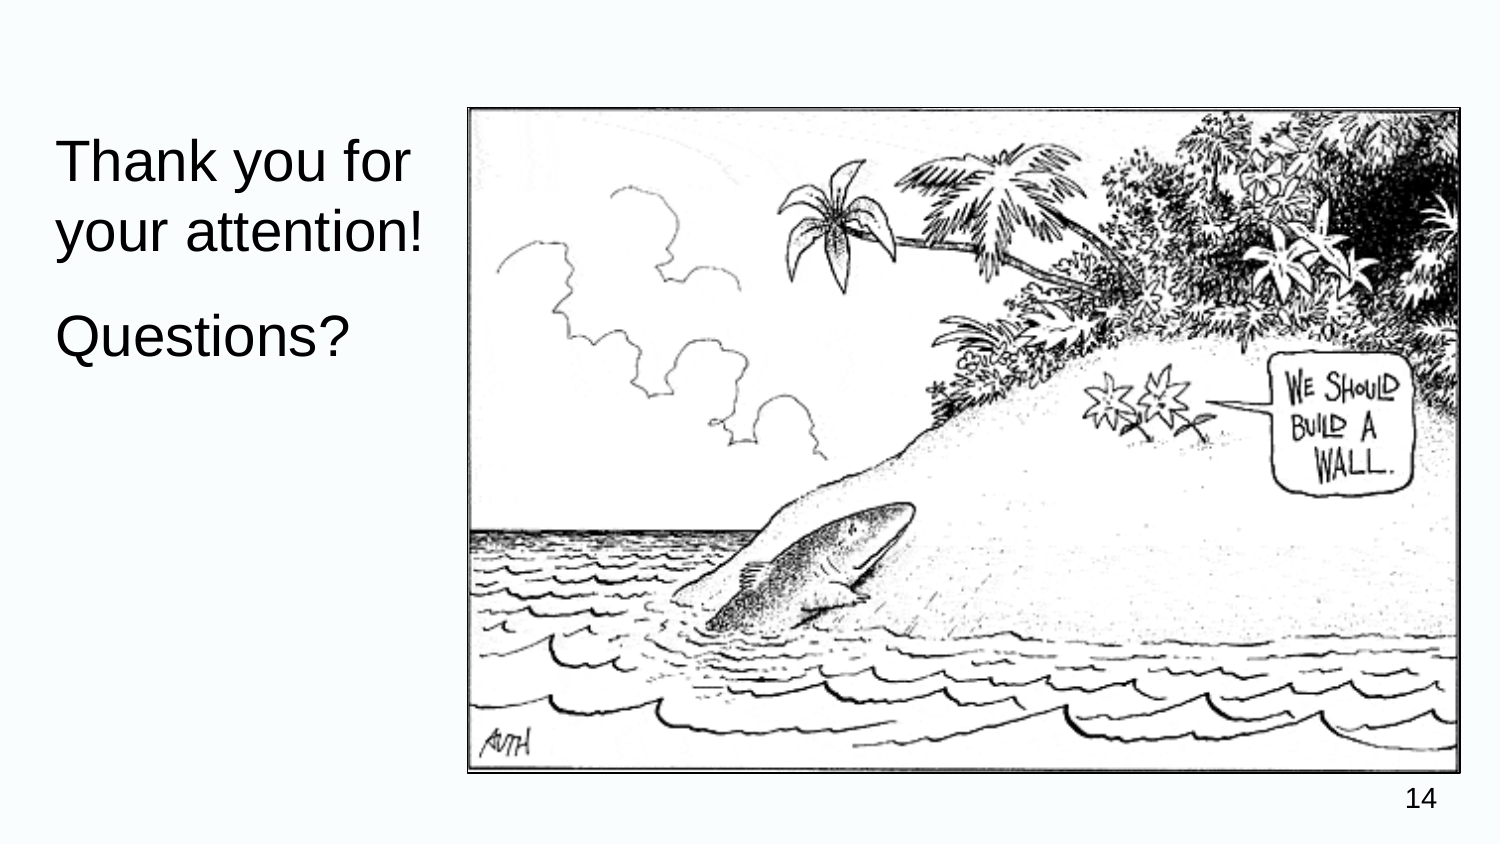

# Thank you for
your attention!
Questions?